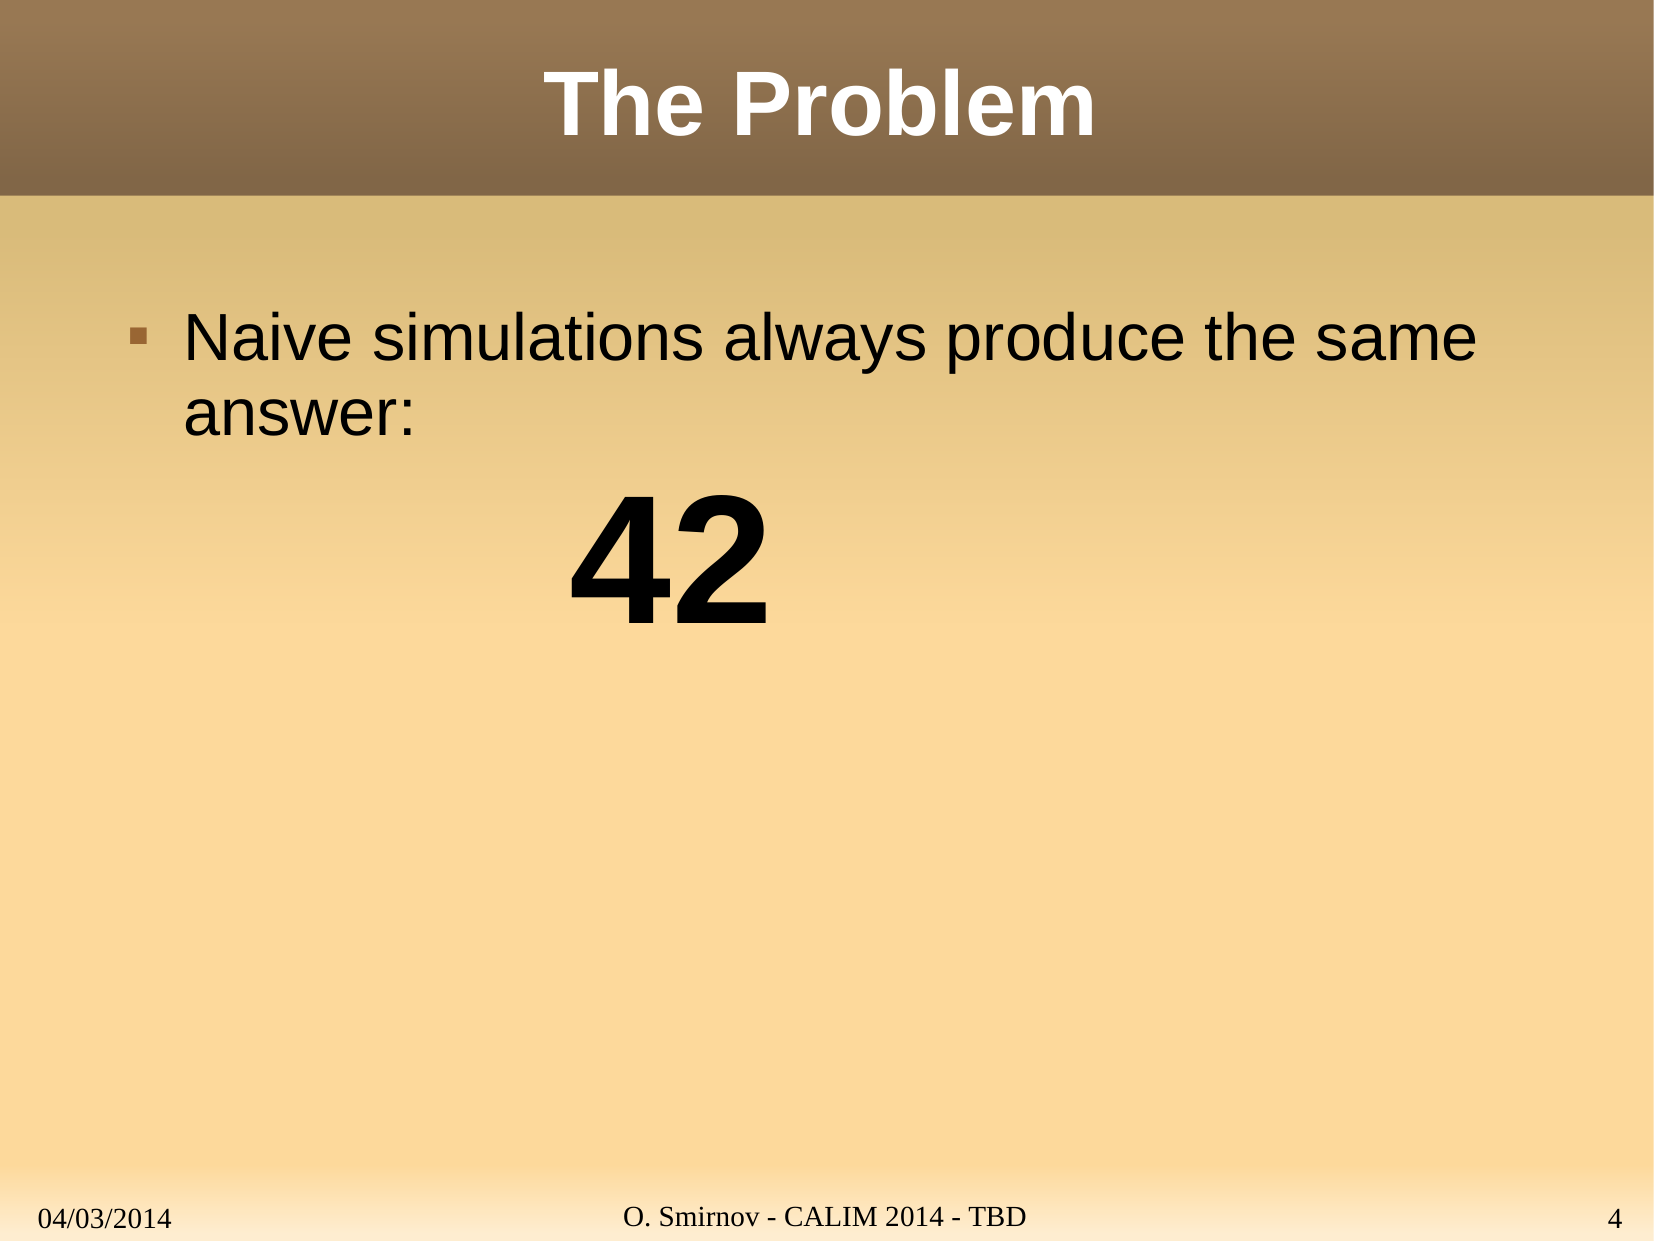

# The Problem
Naive simulations always produce the same answer:
42
O. Smirnov - CALIM 2014 - TBD
04/03/2014
4